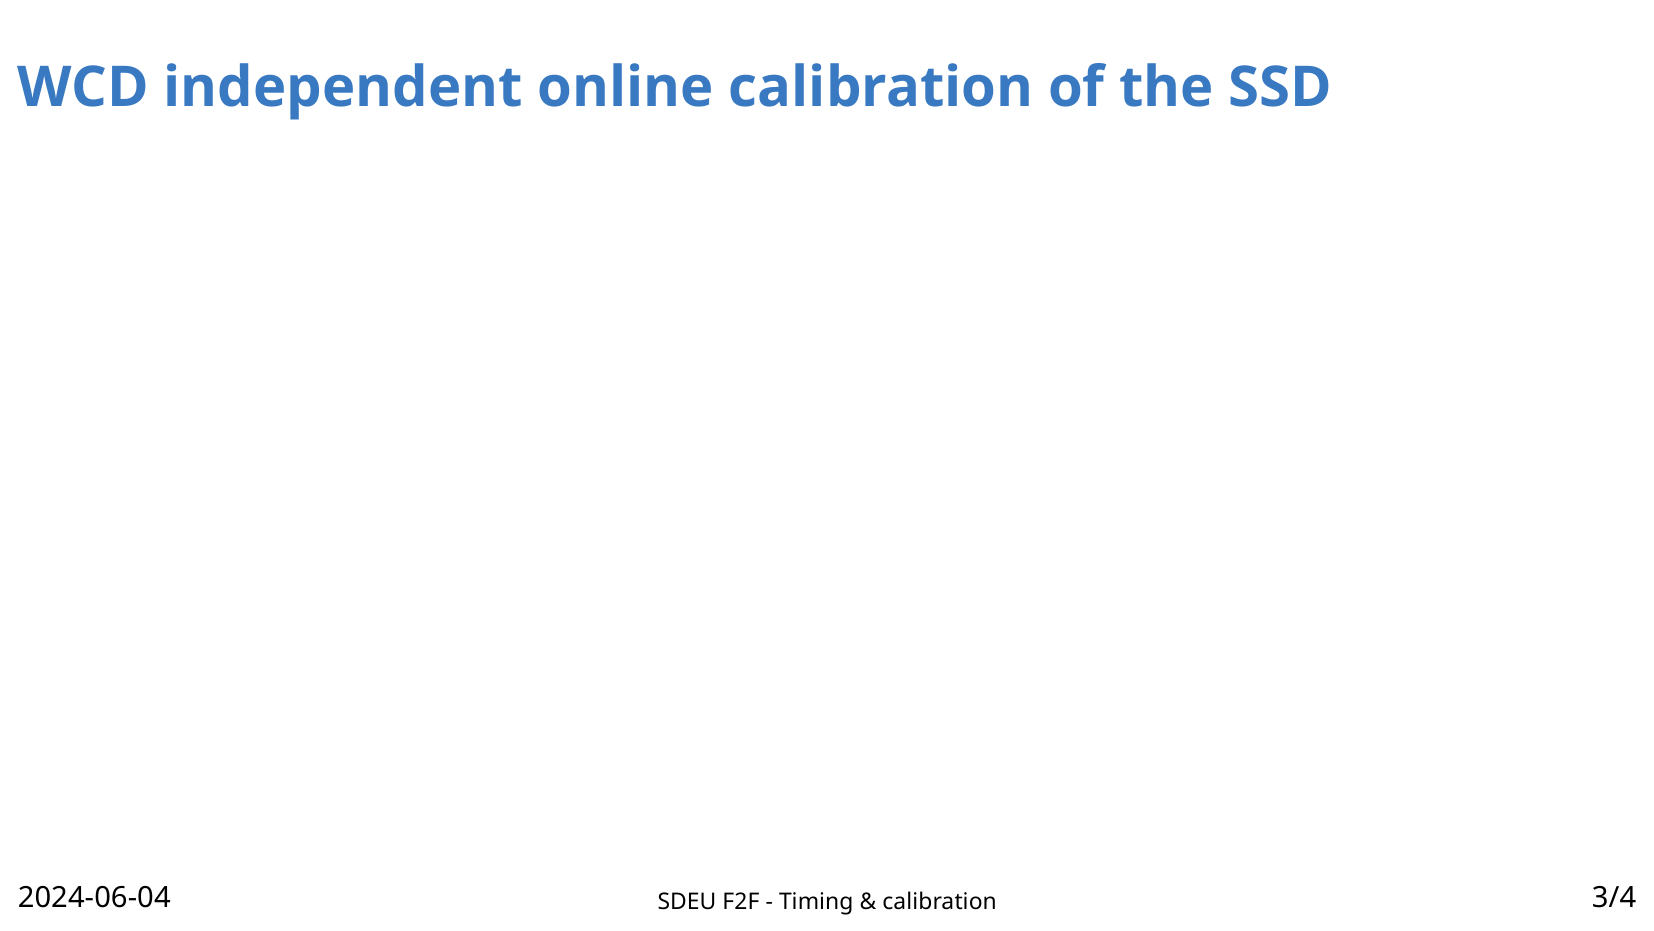

# WCD independent online calibration of the SSD
2024-06-04
SDEU F2F - Timing & calibration
3